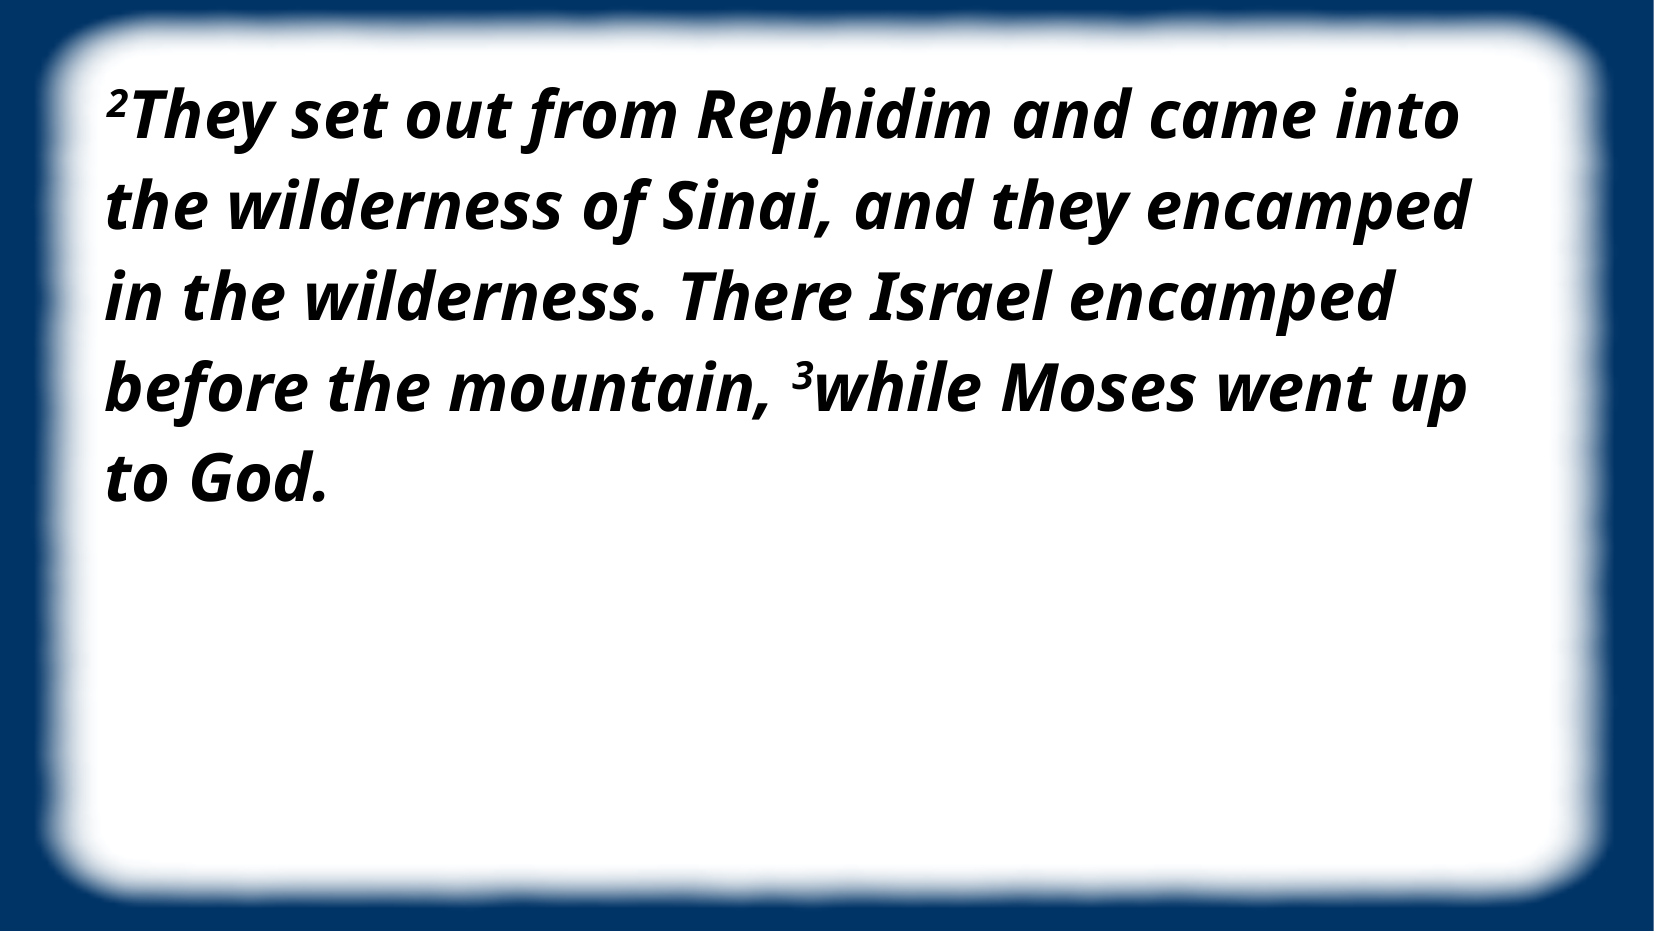

2They set out from Rephidim and came into the wilderness of Sinai, and they encamped in the wilderness. There Israel encamped before the mountain, 3while Moses went up to God.